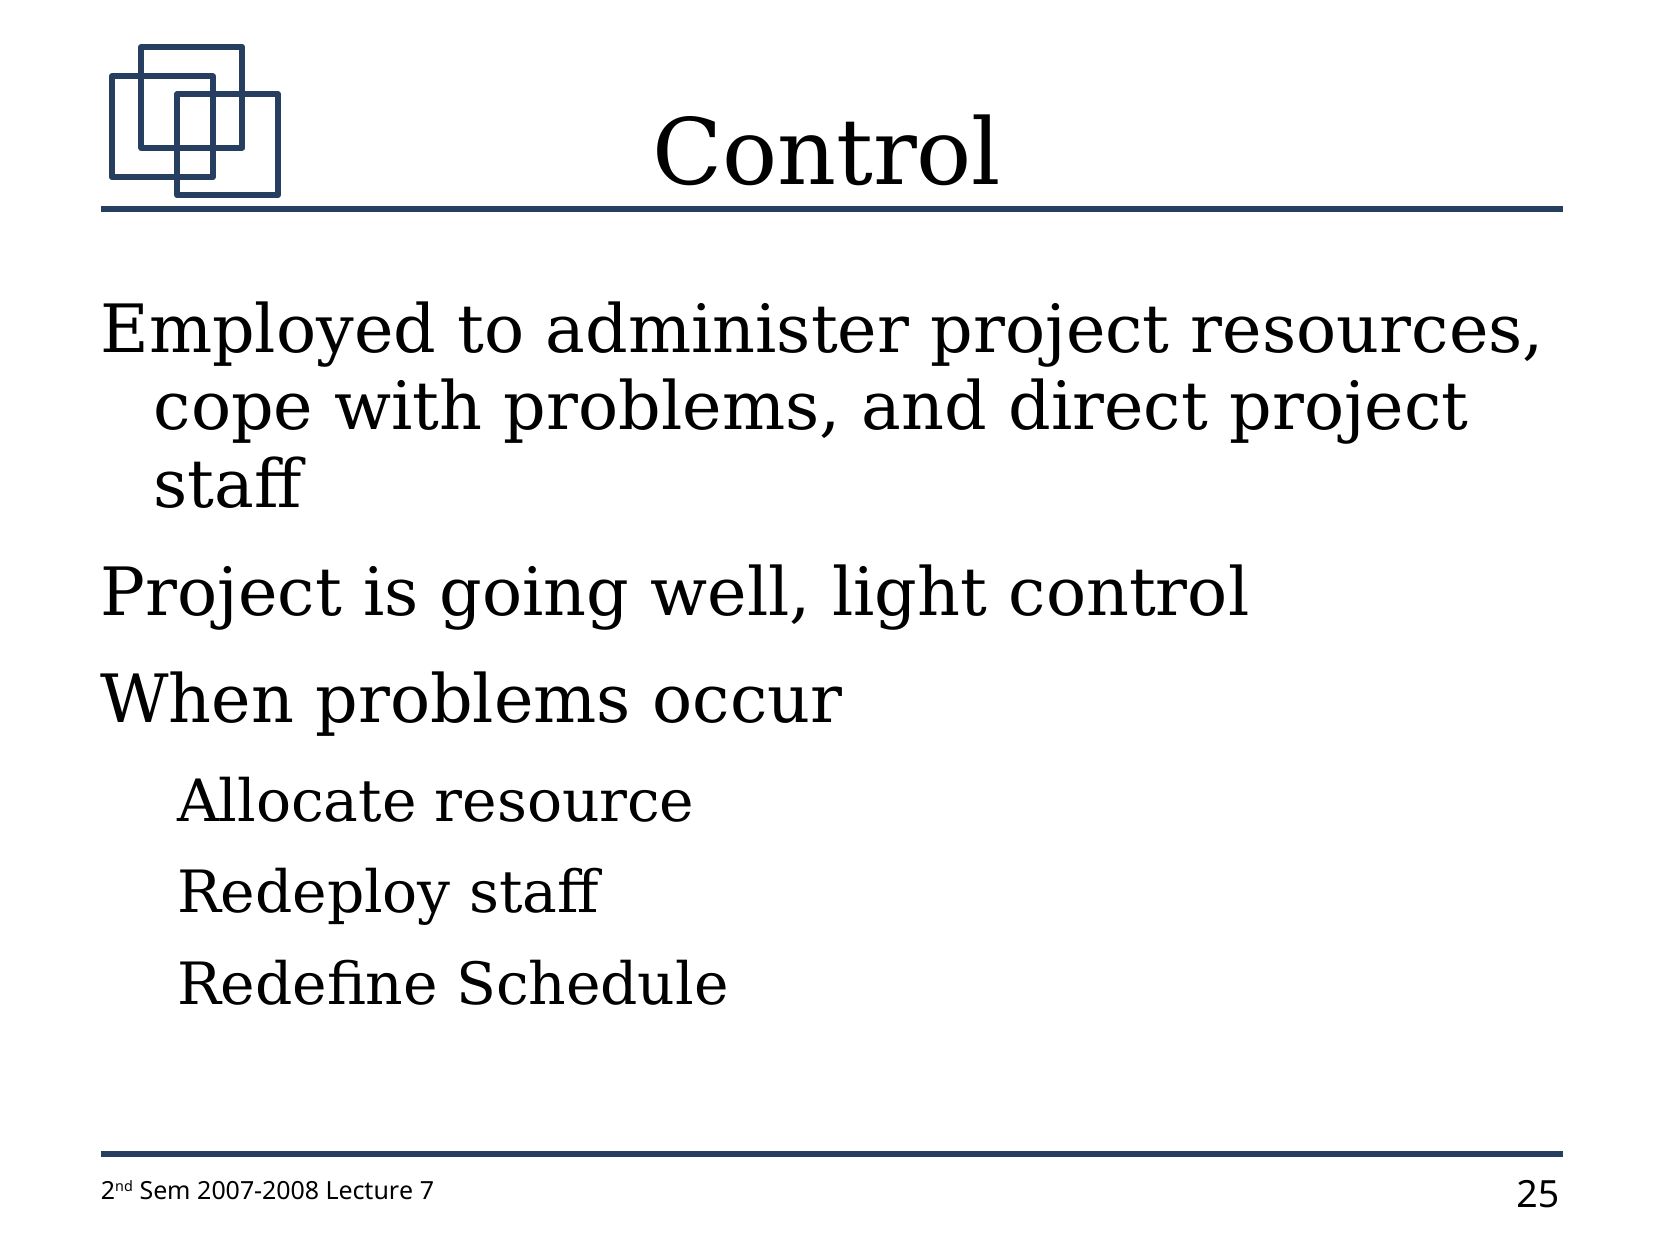

# Control
Employed to administer project resources, cope with problems, and direct project staff
Project is going well, light control
When problems occur
Allocate resource
Redeploy staff
Redefine Schedule